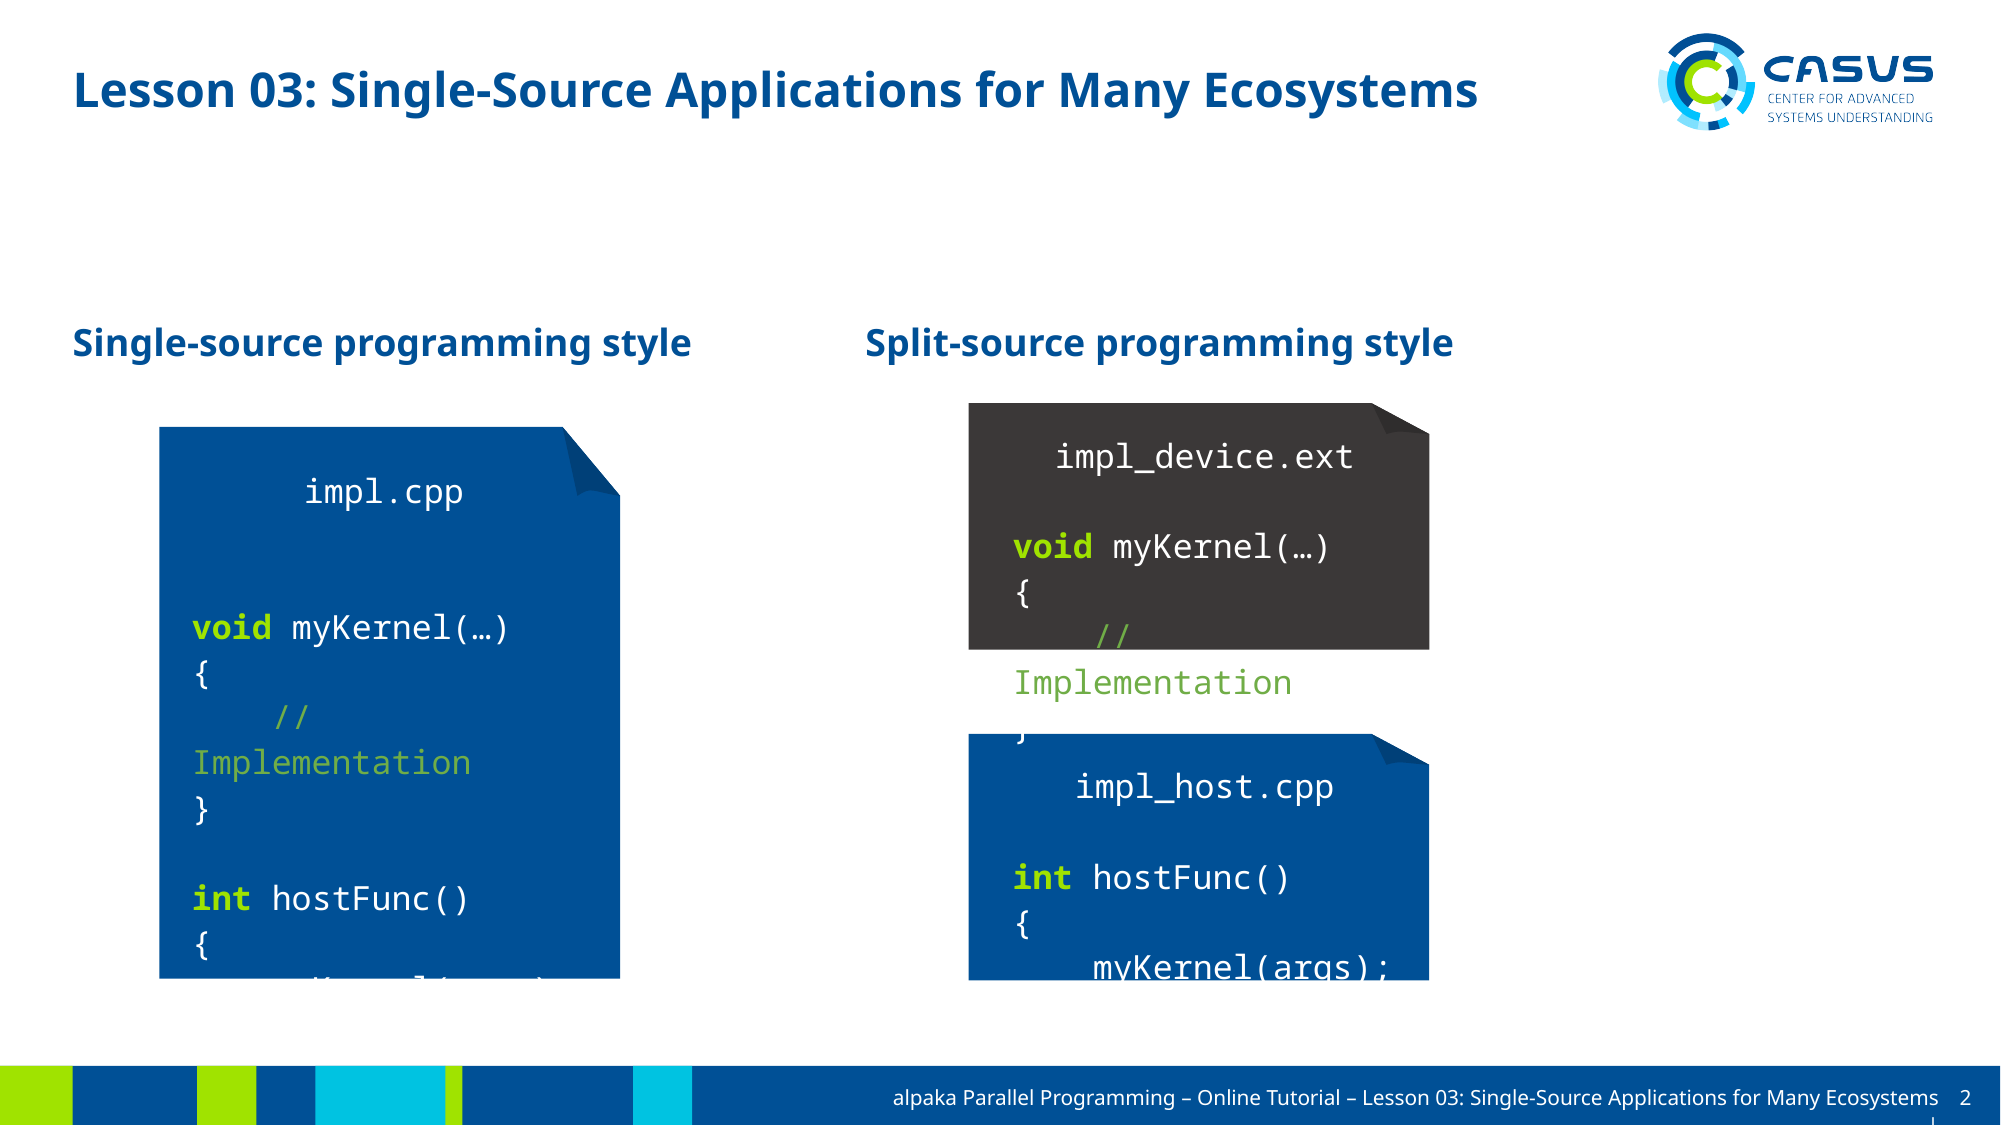

# Lesson 03: Single-Source Applications for Many Ecosystems
Single-source programming style
Split-source programming style
impl_device.ext
void myKernel(…)
{
 // Implementation
}
impl.cpp
void myKernel(…)
{
 // Implementation
}
int hostFunc()
{
 myKernel(args);
}
impl_host.cpp
int hostFunc()
{
 myKernel(args);
}
alpaka Parallel Programming – Online Tutorial – Lesson 03: Single-Source Applications for Many Ecosystems
2